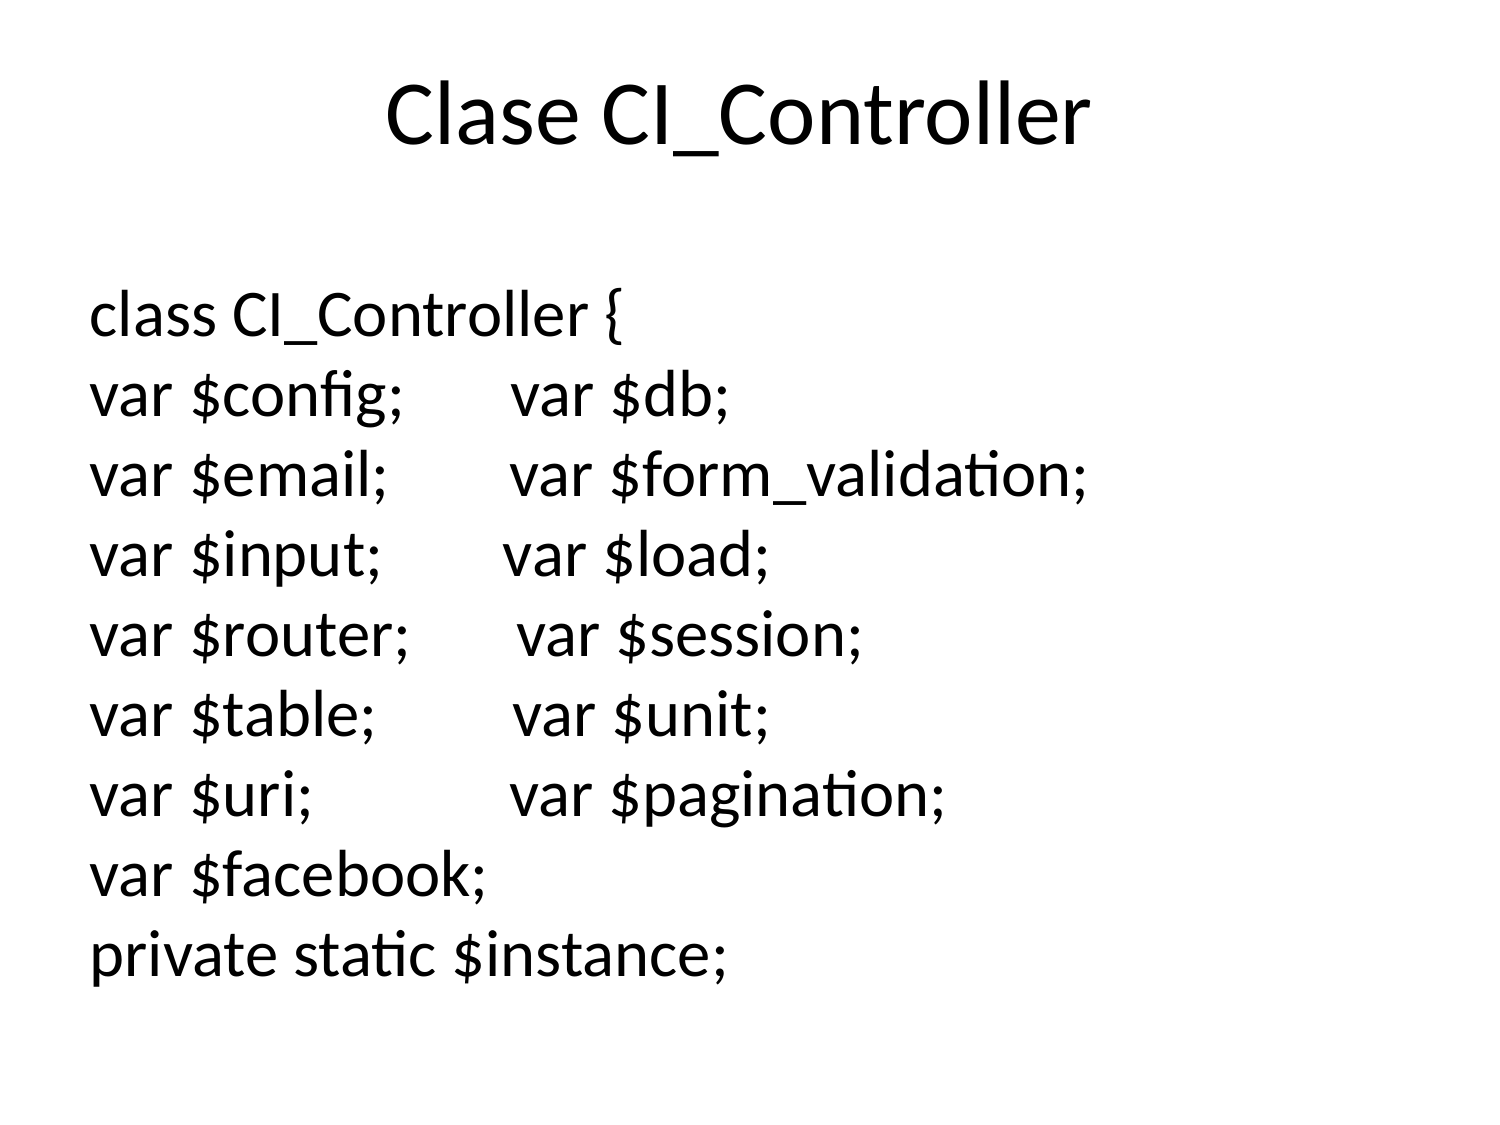

# Clase CI_Controller
class CI_Controller {
var $config; var $db;
var $email; var $form_validation;
var $input; var $load;
var $router; var $session;
var $table; var $unit;
var $uri; var $pagination;
var $facebook;
private static $instance;